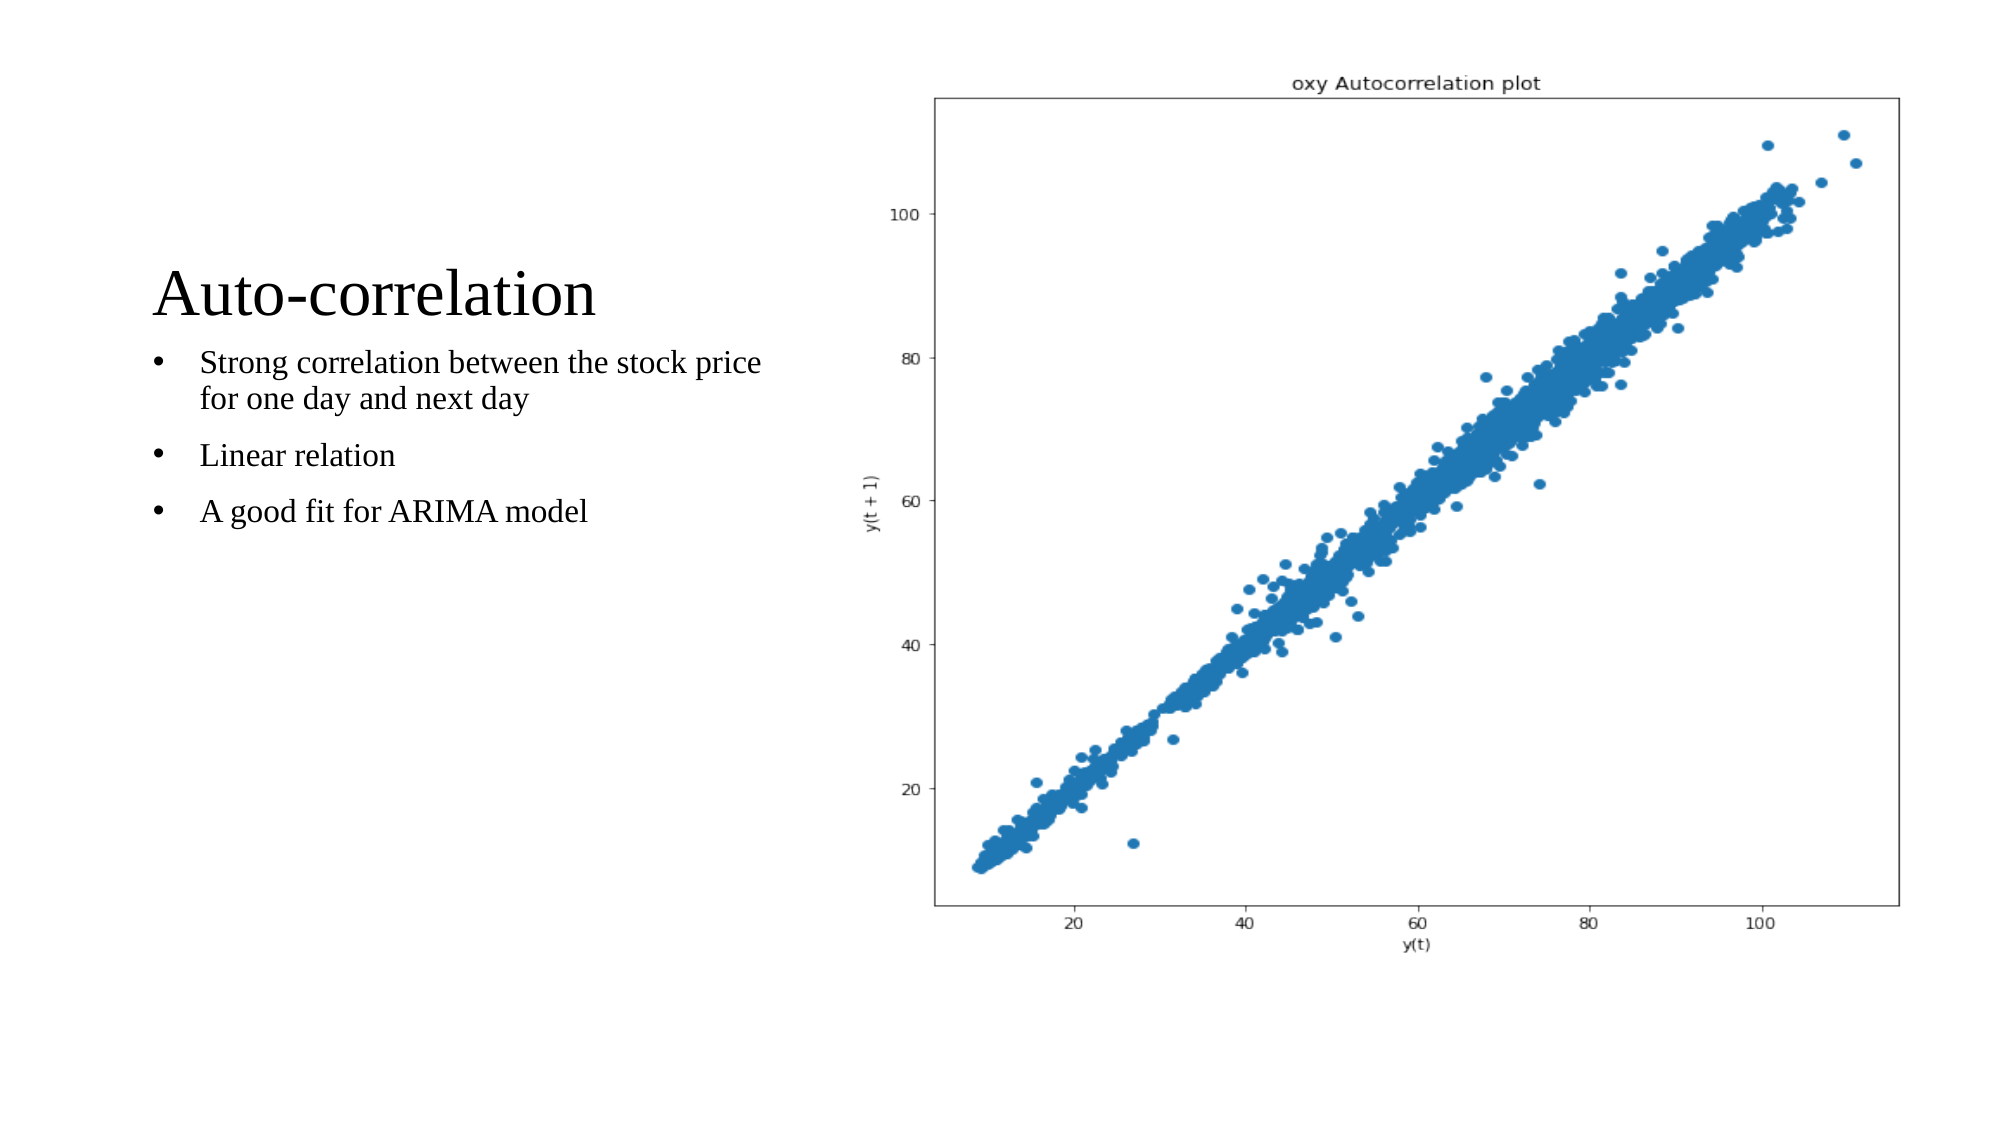

# Auto-correlation
Strong correlation between the stock price for one day and next day
Linear relation
A good fit for ARIMA model